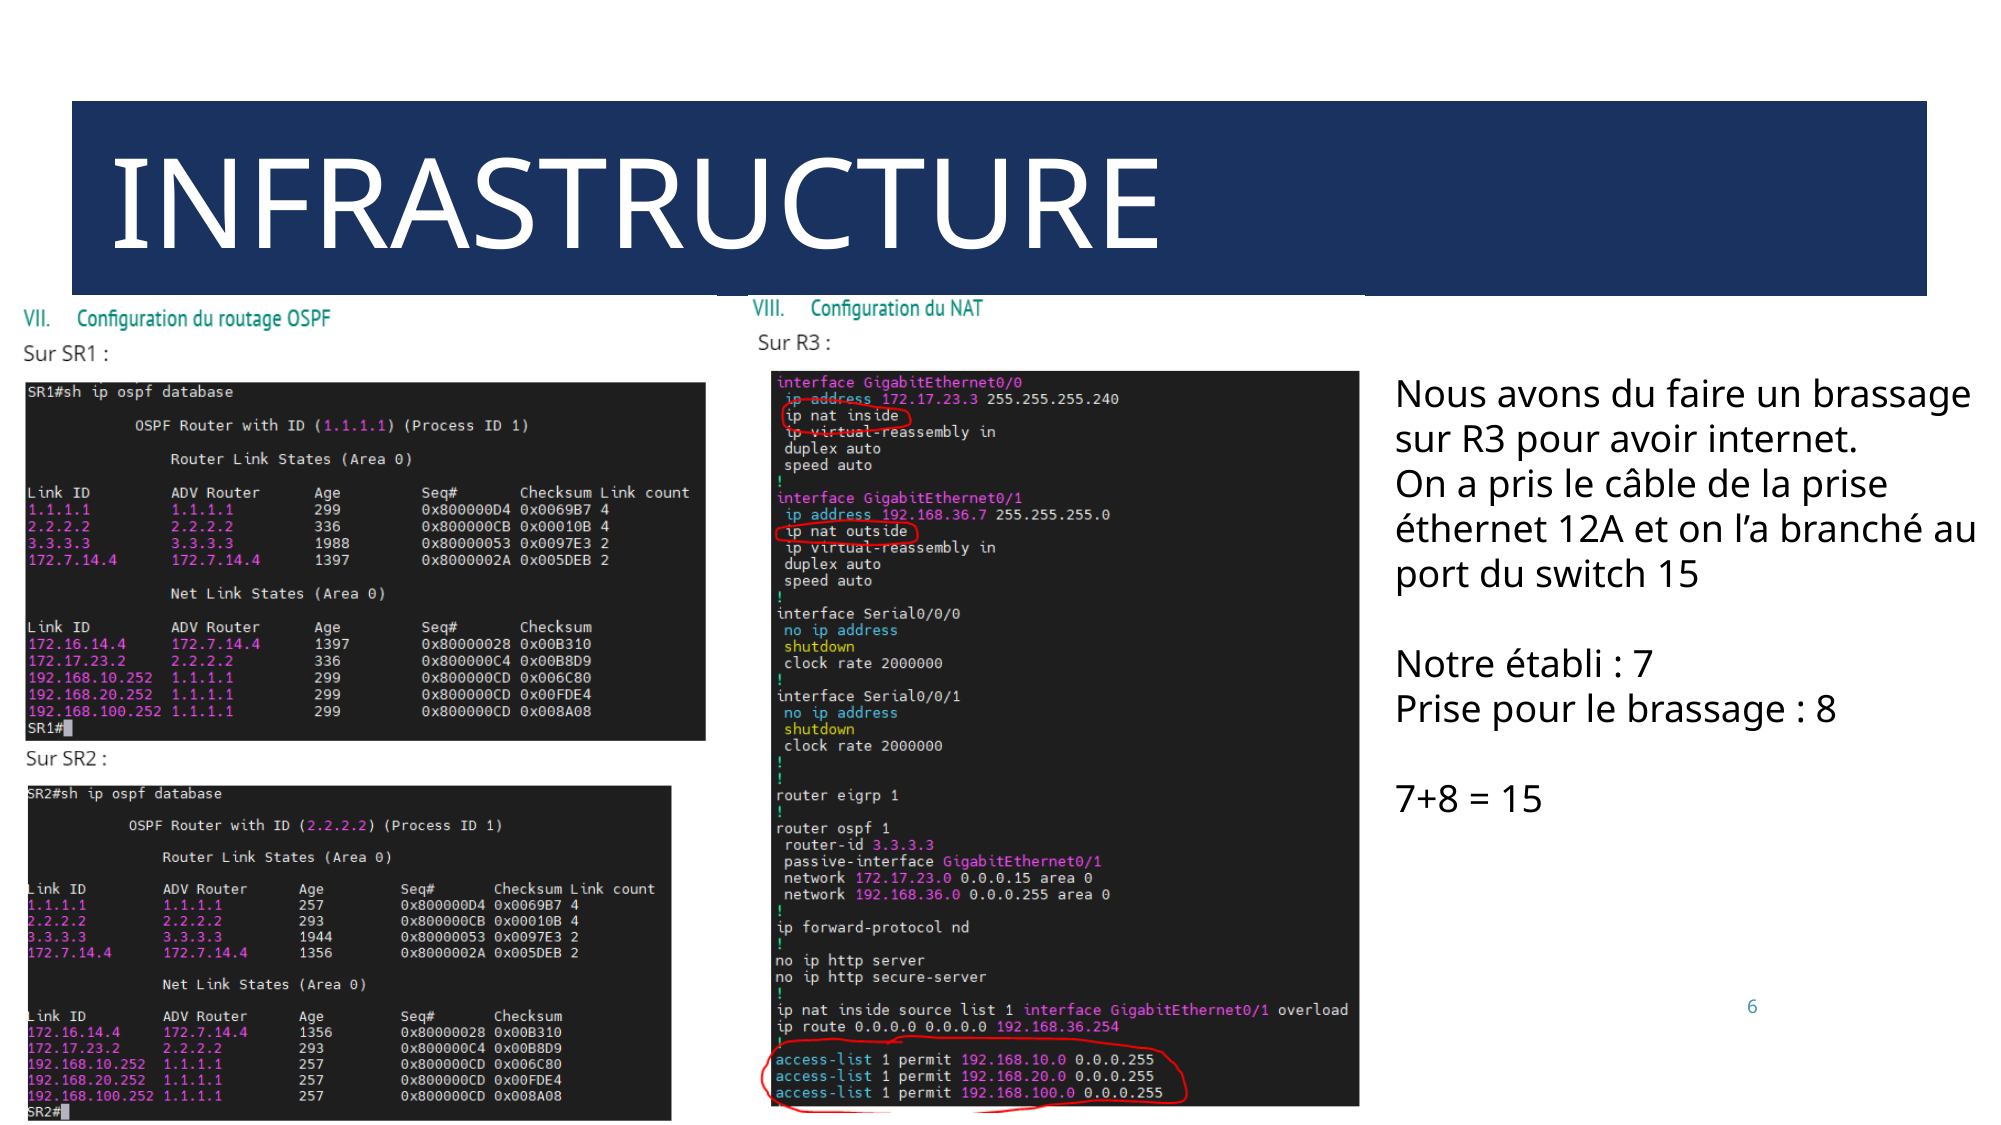

# INFRAstructure
Nous avons du faire un brassage sur R3 pour avoir internet.
On a pris le câble de la prise éthernet 12A et on l’a branché au port du switch 15
Notre établi : 7
Prise pour le brassage : 8
7+8 = 15